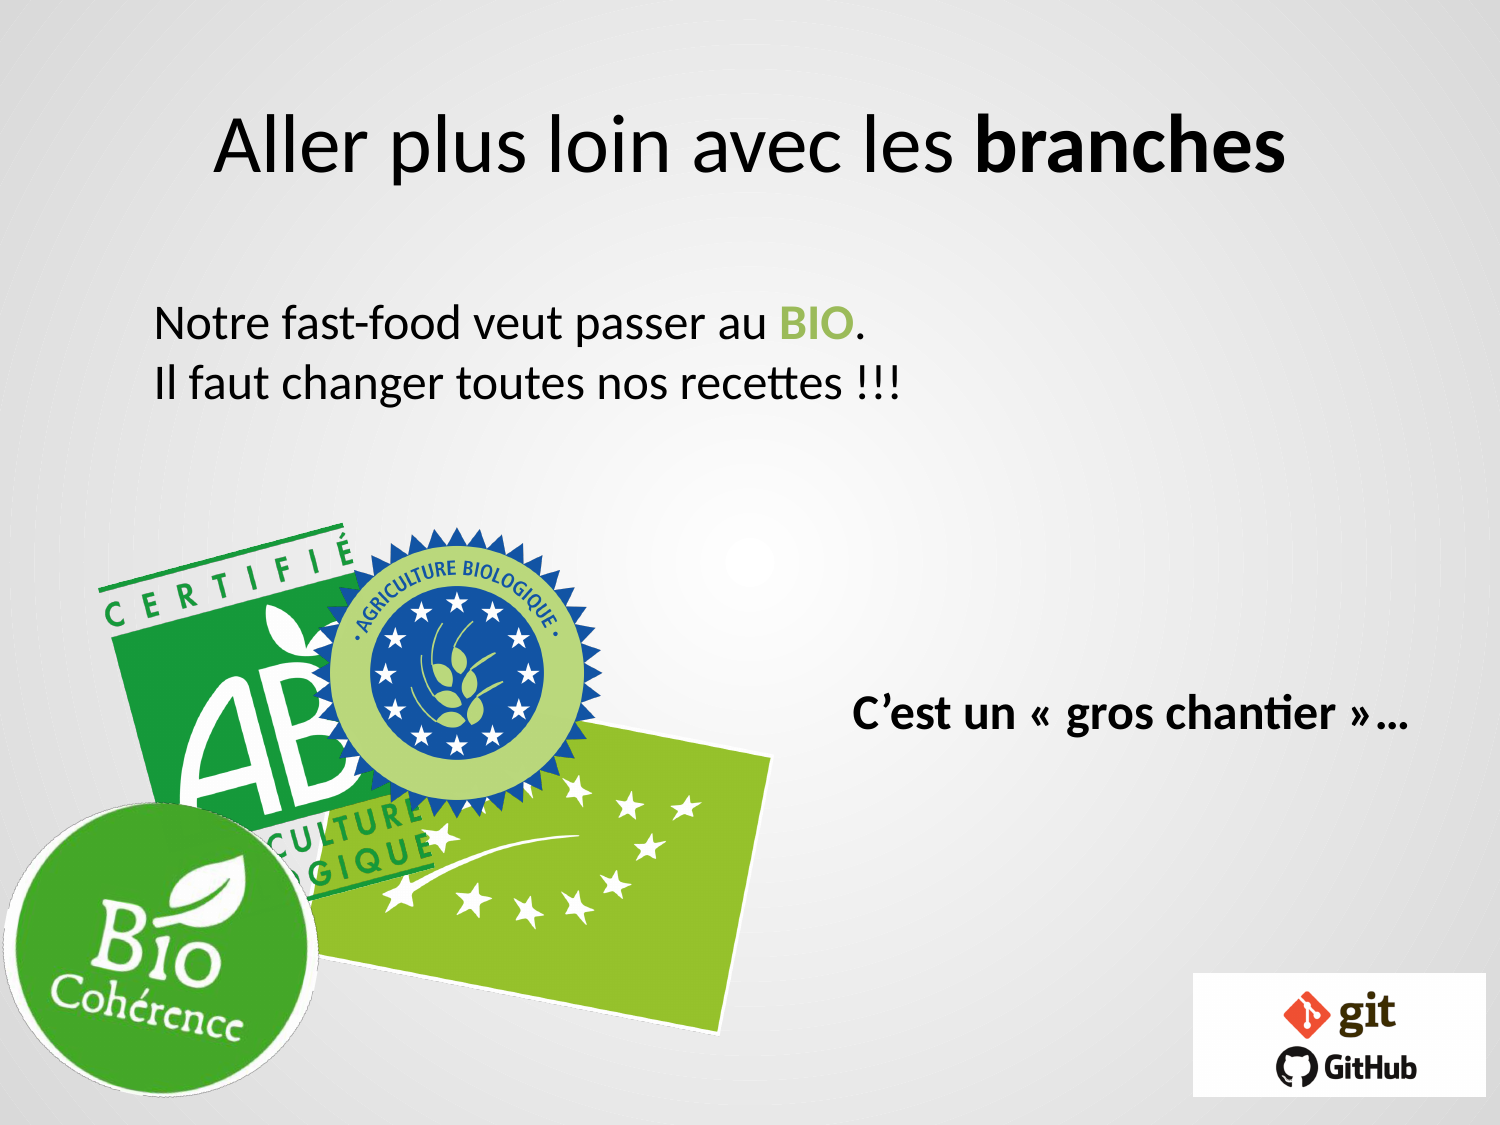

# Aller plus loin avec les branches
Notre fast-food veut passer au BIO.
Il faut changer toutes nos recettes !!!
C’est un « gros chantier »…